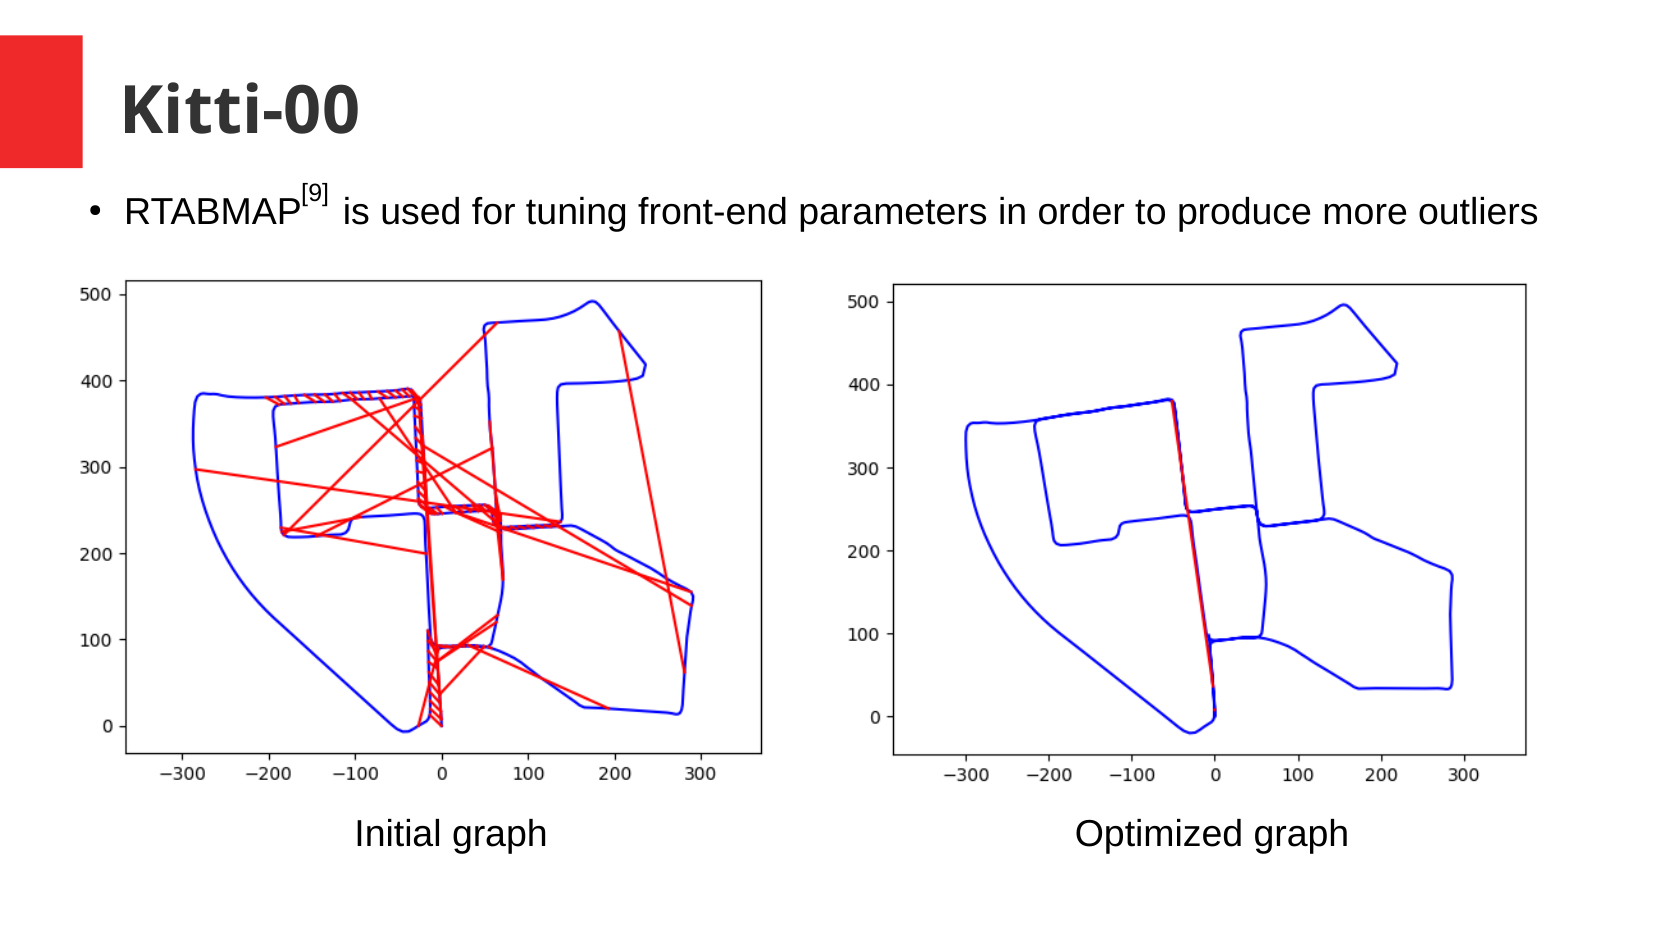

Kitti-00
[9]
RTABMAP is used for tuning front-end parameters in order to produce more outliers
Initial graph
Optimized graph